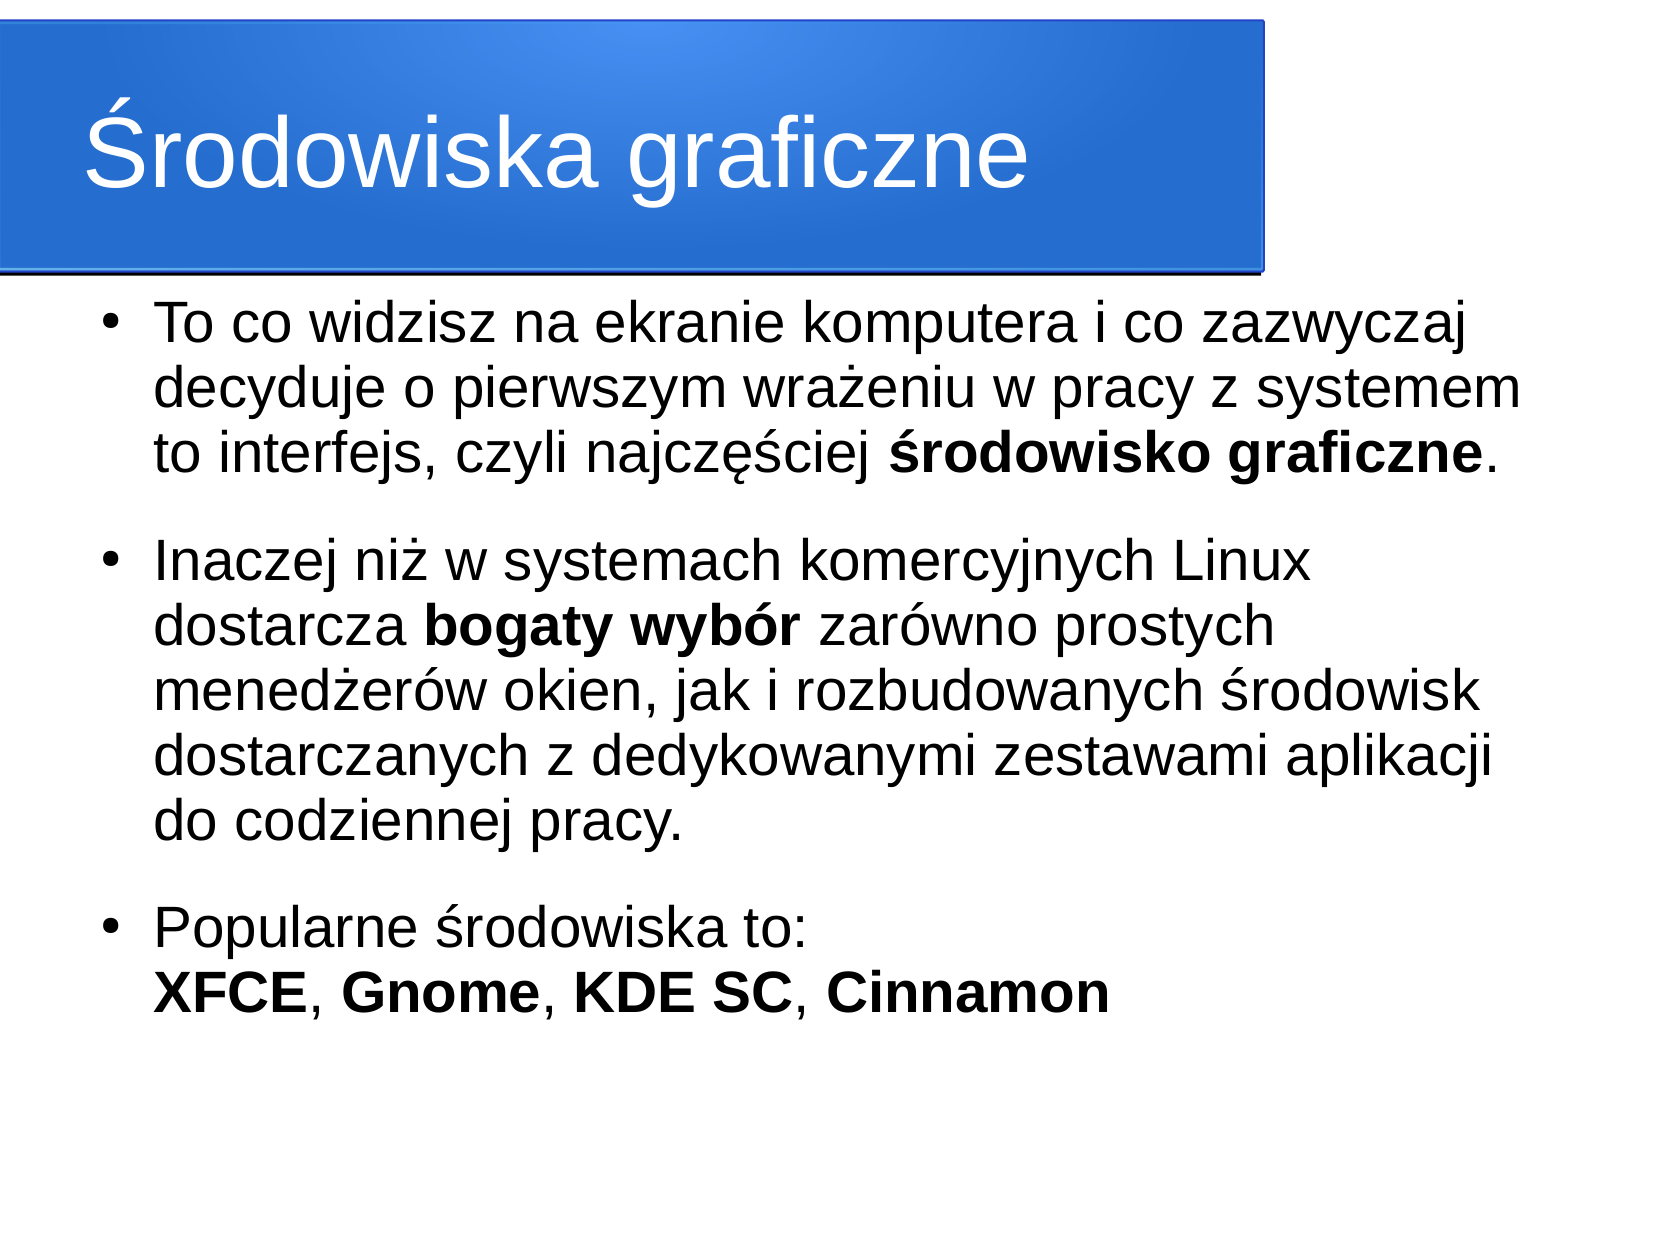

# Środowiska graficzne
To co widzisz na ekranie komputera i co zazwyczaj decyduje o pierwszym wrażeniu w pracy z systemem to interfejs, czyli najczęściej środowisko graficzne.
Inaczej niż w systemach komercyjnych Linux dostarcza bogaty wybór zarówno prostych menedżerów okien, jak i rozbudowanych środowisk dostarczanych z dedykowanymi zestawami aplikacji do codziennej pracy.
Popularne środowiska to:
XFCE, Gnome, KDE SC, Cinnamon